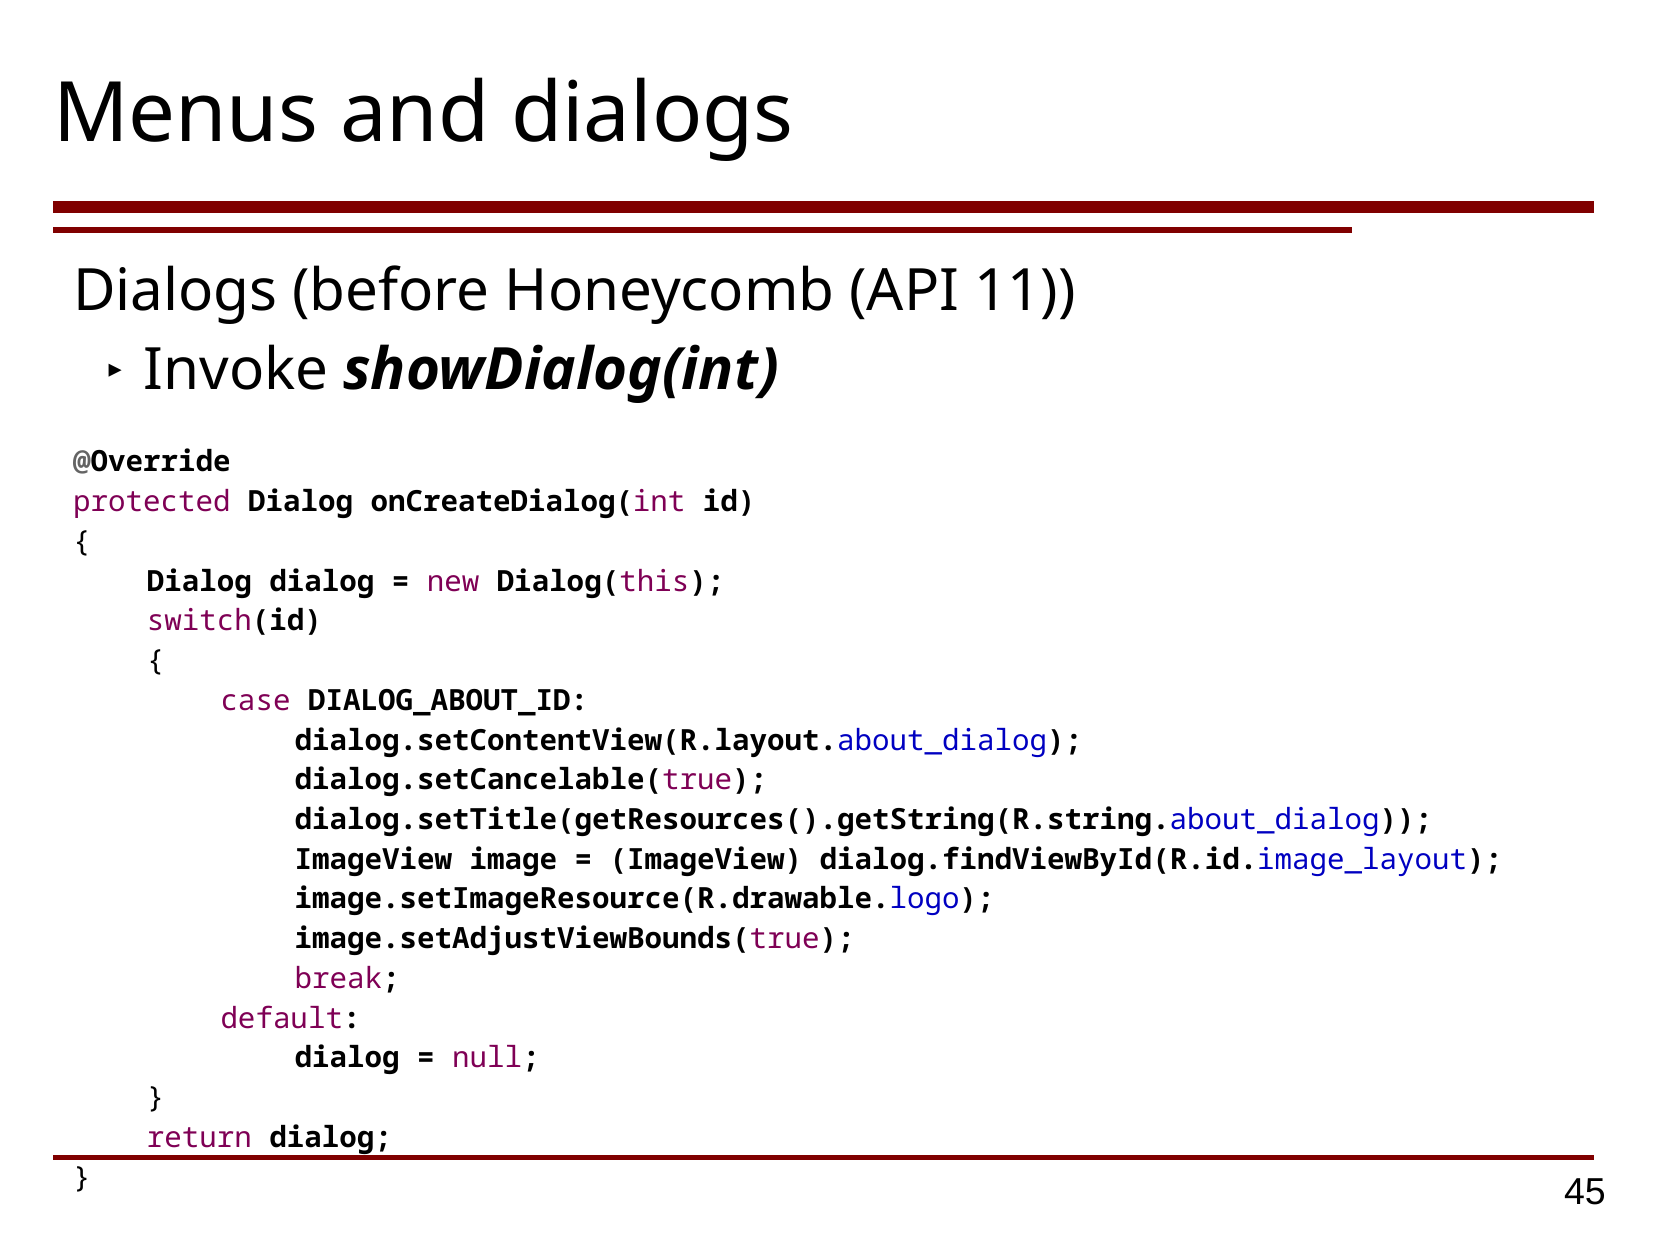

# Menus and dialogs
Dialogs (before Honeycomb (API 11))
Invoke showDialog(int)
@Override
protected Dialog onCreateDialog(int id)
{
	Dialog dialog = new Dialog(this);
	switch(id)
	{
		case DIALOG_ABOUT_ID:
			dialog.setContentView(R.layout.about_dialog);
			dialog.setCancelable(true);
			dialog.setTitle(getResources().getString(R.string.about_dialog));
			ImageView image = (ImageView) dialog.findViewById(R.id.image_layout);
			image.setImageResource(R.drawable.logo);
			image.setAdjustViewBounds(true);
			break;
		default:
			dialog = null;
	}
	return dialog;
}